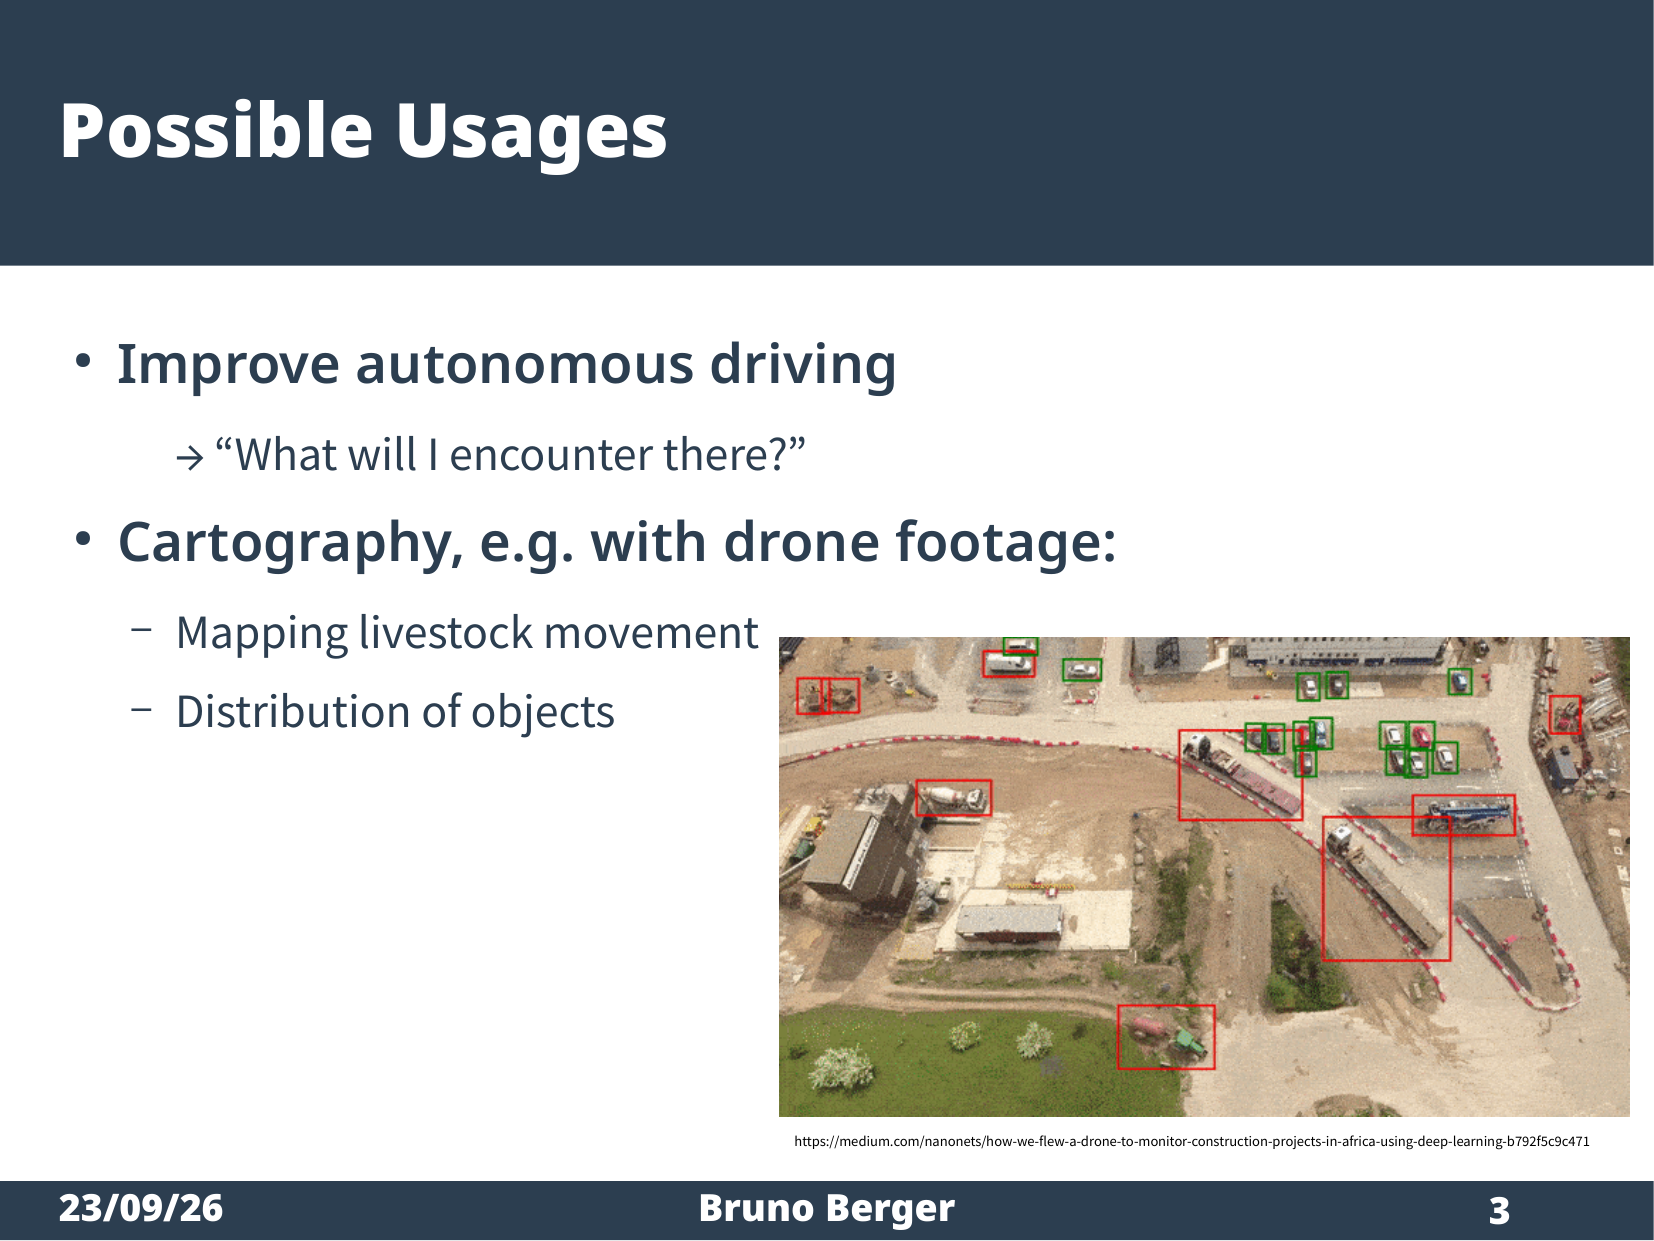

# Possible Usages
Improve autonomous driving
→ “What will I encounter there?”
Cartography, e.g. with drone footage:
Mapping livestock movement
Distribution of objects
https://medium.com/nanonets/how-we-flew-a-drone-to-monitor-construction-projects-in-africa-using-deep-learning-b792f5c9c471
Bruno Berger
3